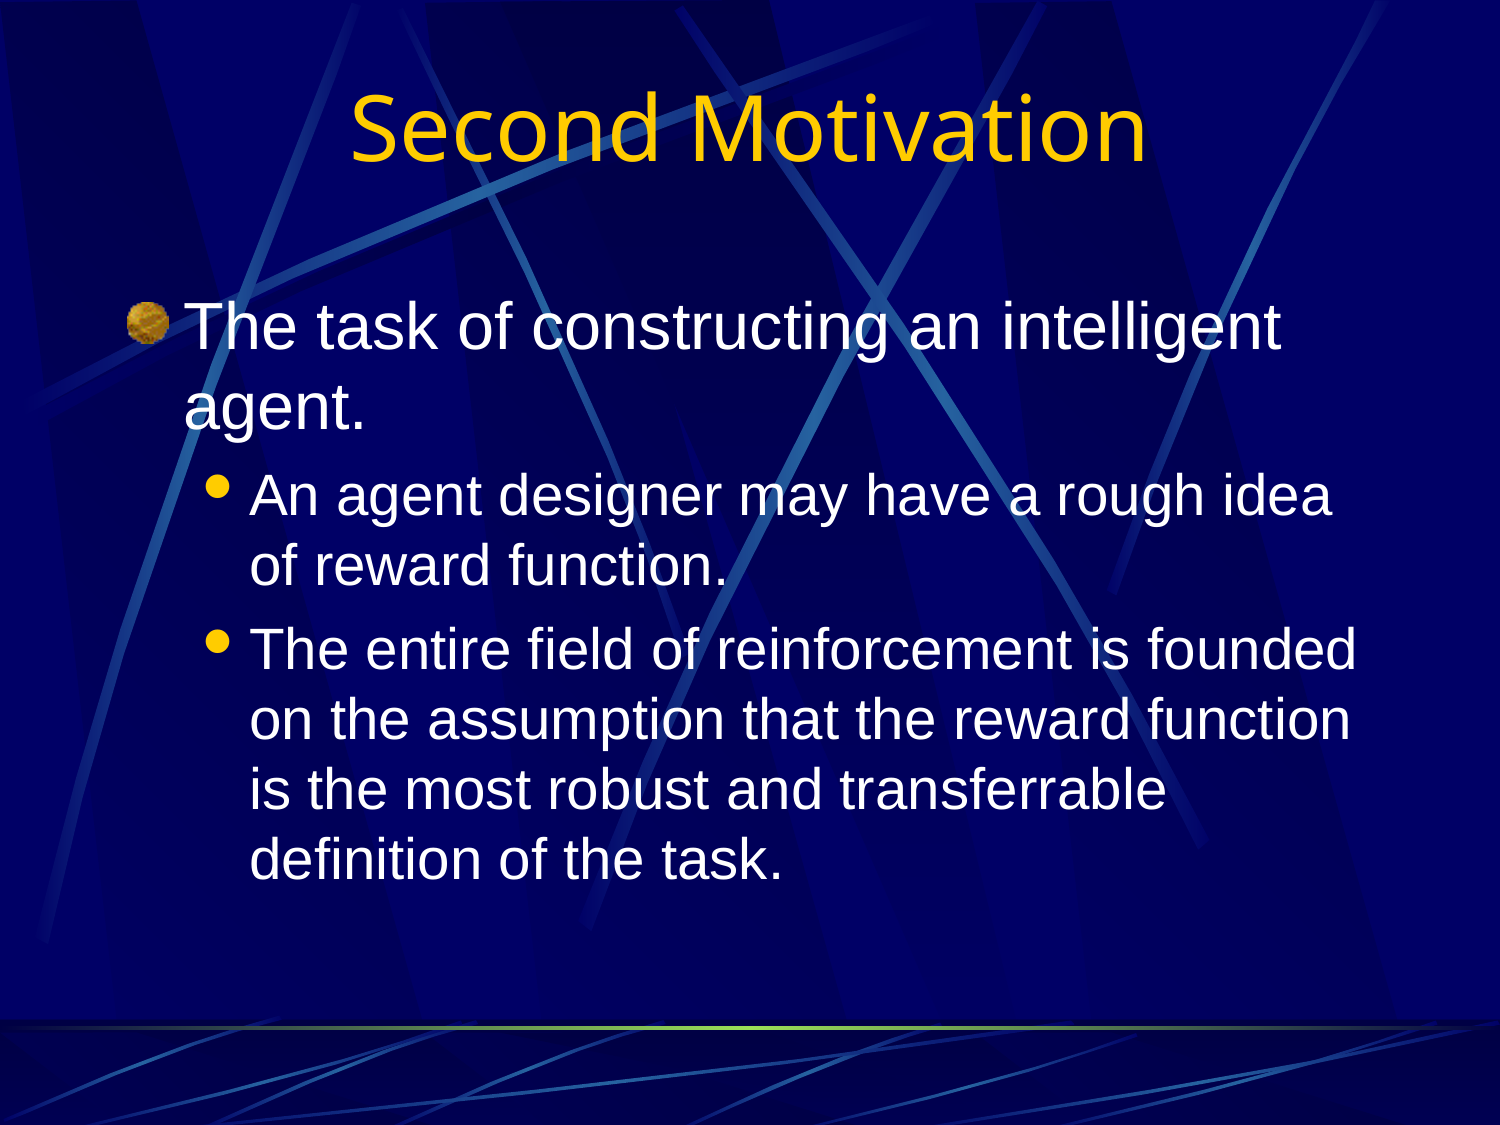

# Second Motivation
The task of constructing an intelligent agent.
An agent designer may have a rough idea of reward function.
The entire field of reinforcement is founded on the assumption that the reward function is the most robust and transferrable definition of the task.